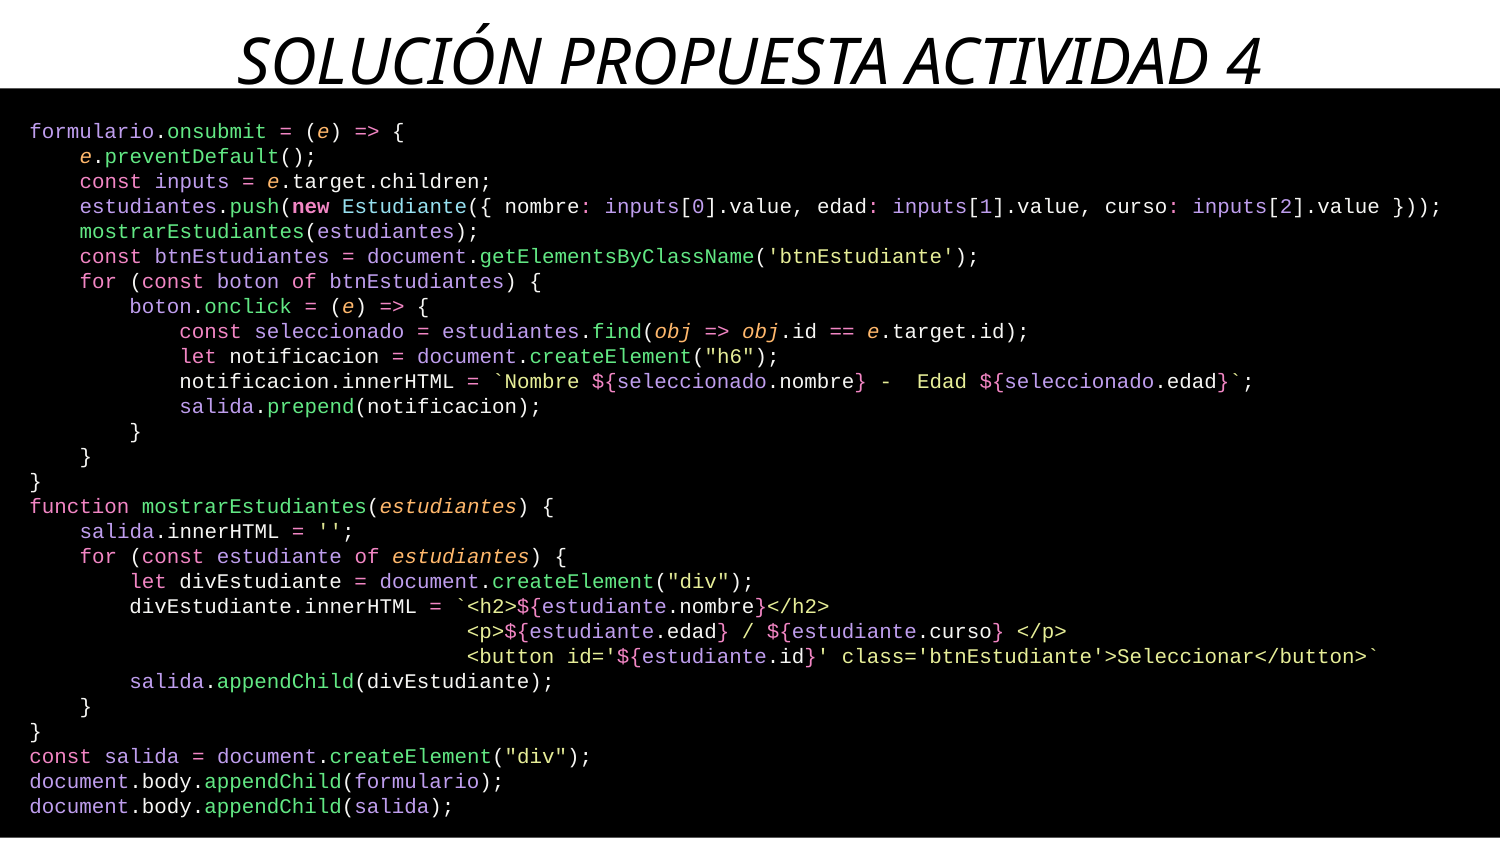

SOLUCIÓN PROPUESTA ACTIVIDAD 4
formulario.onsubmit = (e) => {
 e.preventDefault();
 const inputs = e.target.children;
 estudiantes.push(new Estudiante({ nombre: inputs[0].value, edad: inputs[1].value, curso: inputs[2].value }));
 mostrarEstudiantes(estudiantes);
 const btnEstudiantes = document.getElementsByClassName('btnEstudiante');
 for (const boton of btnEstudiantes) {
 boton.onclick = (e) => {
 const seleccionado = estudiantes.find(obj => obj.id == e.target.id);
 let notificacion = document.createElement("h6");
 notificacion.innerHTML = `Nombre ${seleccionado.nombre} - Edad ${seleccionado.edad}`;
 salida.prepend(notificacion);
 }
 }
}
function mostrarEstudiantes(estudiantes) {
 salida.innerHTML = '';
 for (const estudiante of estudiantes) {
 let divEstudiante = document.createElement("div");
 divEstudiante.innerHTML = `<h2>${estudiante.nombre}</h2>
 <p>${estudiante.edad} / ${estudiante.curso} </p>
 <button id='${estudiante.id}' class='btnEstudiante'>Seleccionar</button>`
 salida.appendChild(divEstudiante);
 }
}
const salida = document.createElement("div");
document.body.appendChild(formulario);
document.body.appendChild(salida);